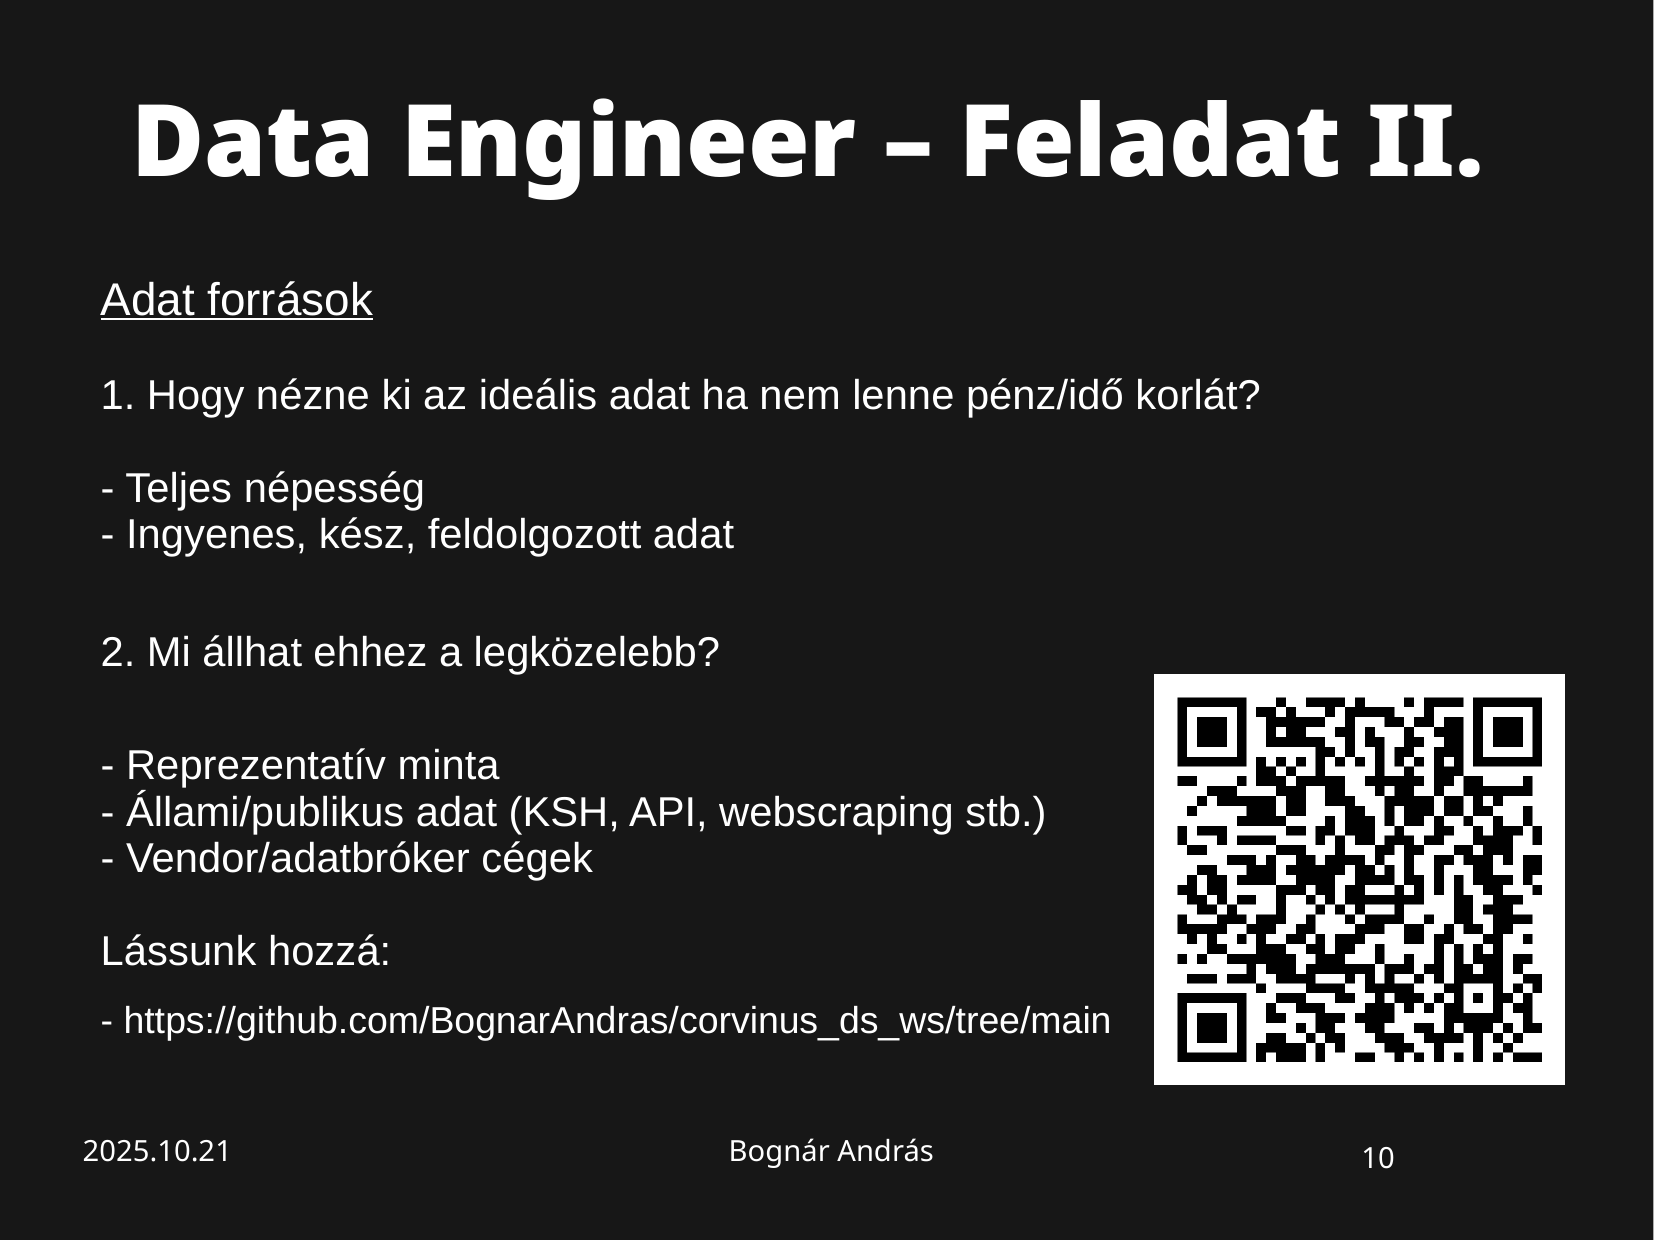

Data Engineer – Feladat II.
Adat források
1. Hogy nézne ki az ideális adat ha nem lenne pénz/idő korlát?
- Teljes népesség
- Ingyenes, kész, feldolgozott adat
2. Mi állhat ehhez a legközelebb?
- Reprezentatív minta
- Állami/publikus adat (KSH, API, webscraping stb.)
- Vendor/adatbróker cégek
Lássunk hozzá:
- https://github.com/BognarAndras/corvinus_ds_ws/tree/main